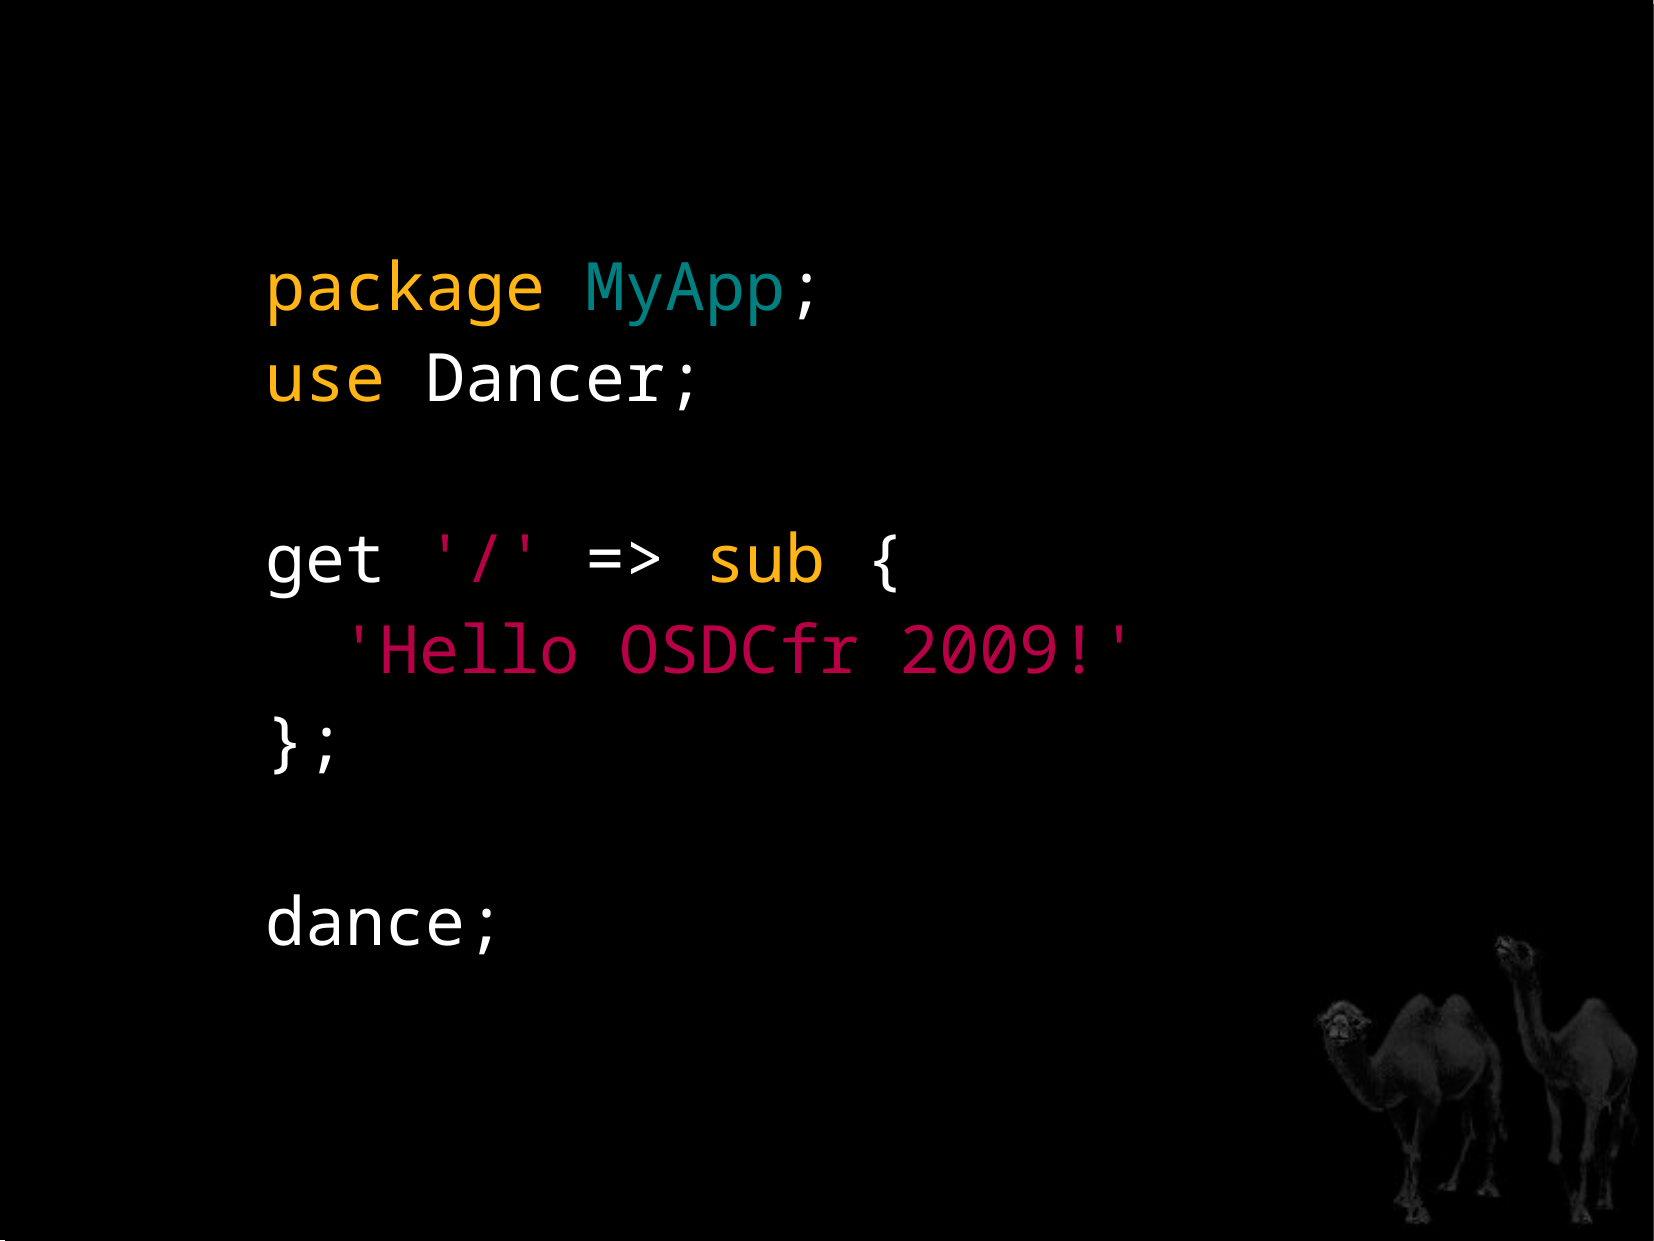

# package MyApp;
use Dancer;
get '/' => sub {
	'Hello OSDCfr 2009!'
};
dance;